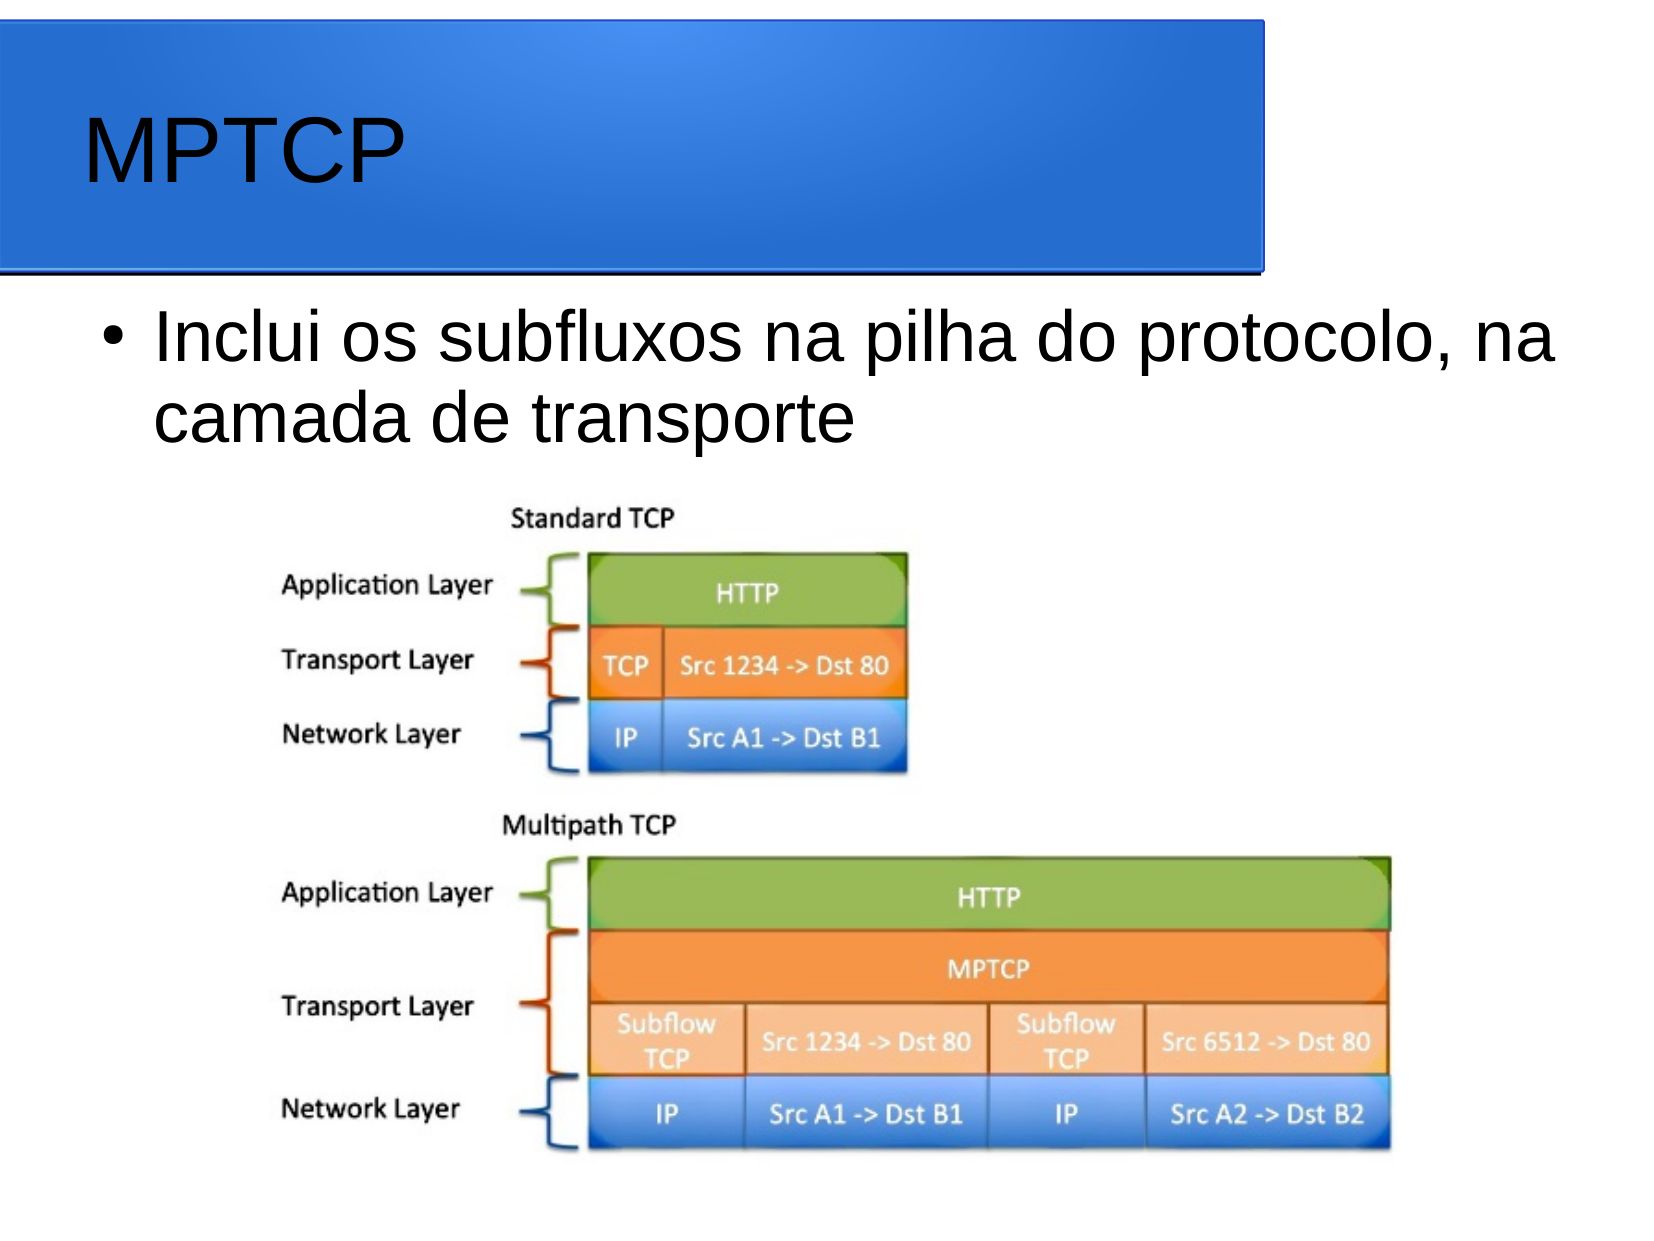

# MPTCP
Inclui os subfluxos na pilha do protocolo, na camada de transporte